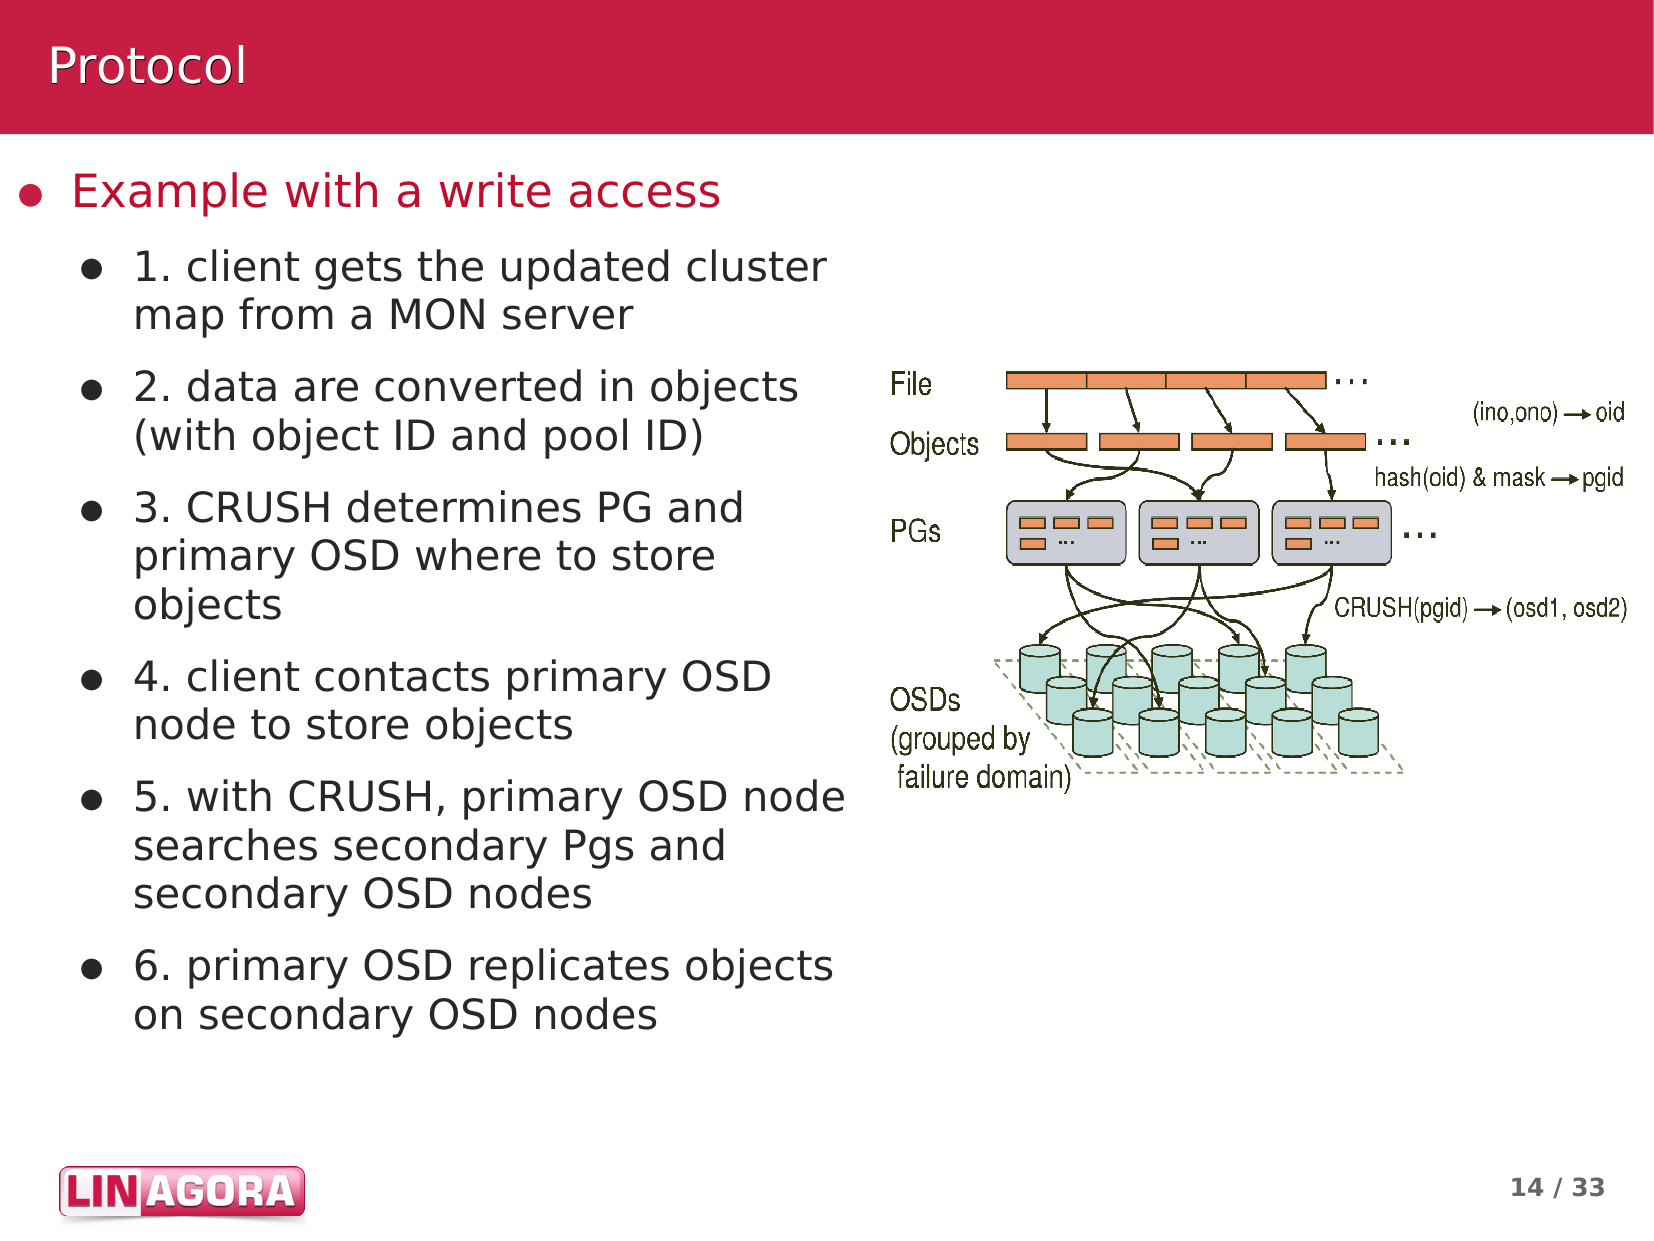

# Protocol
Example with a write access
1. client gets the updated cluster map from a MON server
2. data are converted in objects (with object ID and pool ID)
3. CRUSH determines PG and primary OSD where to store objects
4. client contacts primary OSD node to store objects
5. with CRUSH, primary OSD node searches secondary Pgs and secondary OSD nodes
6. primary OSD replicates objects on secondary OSD nodes